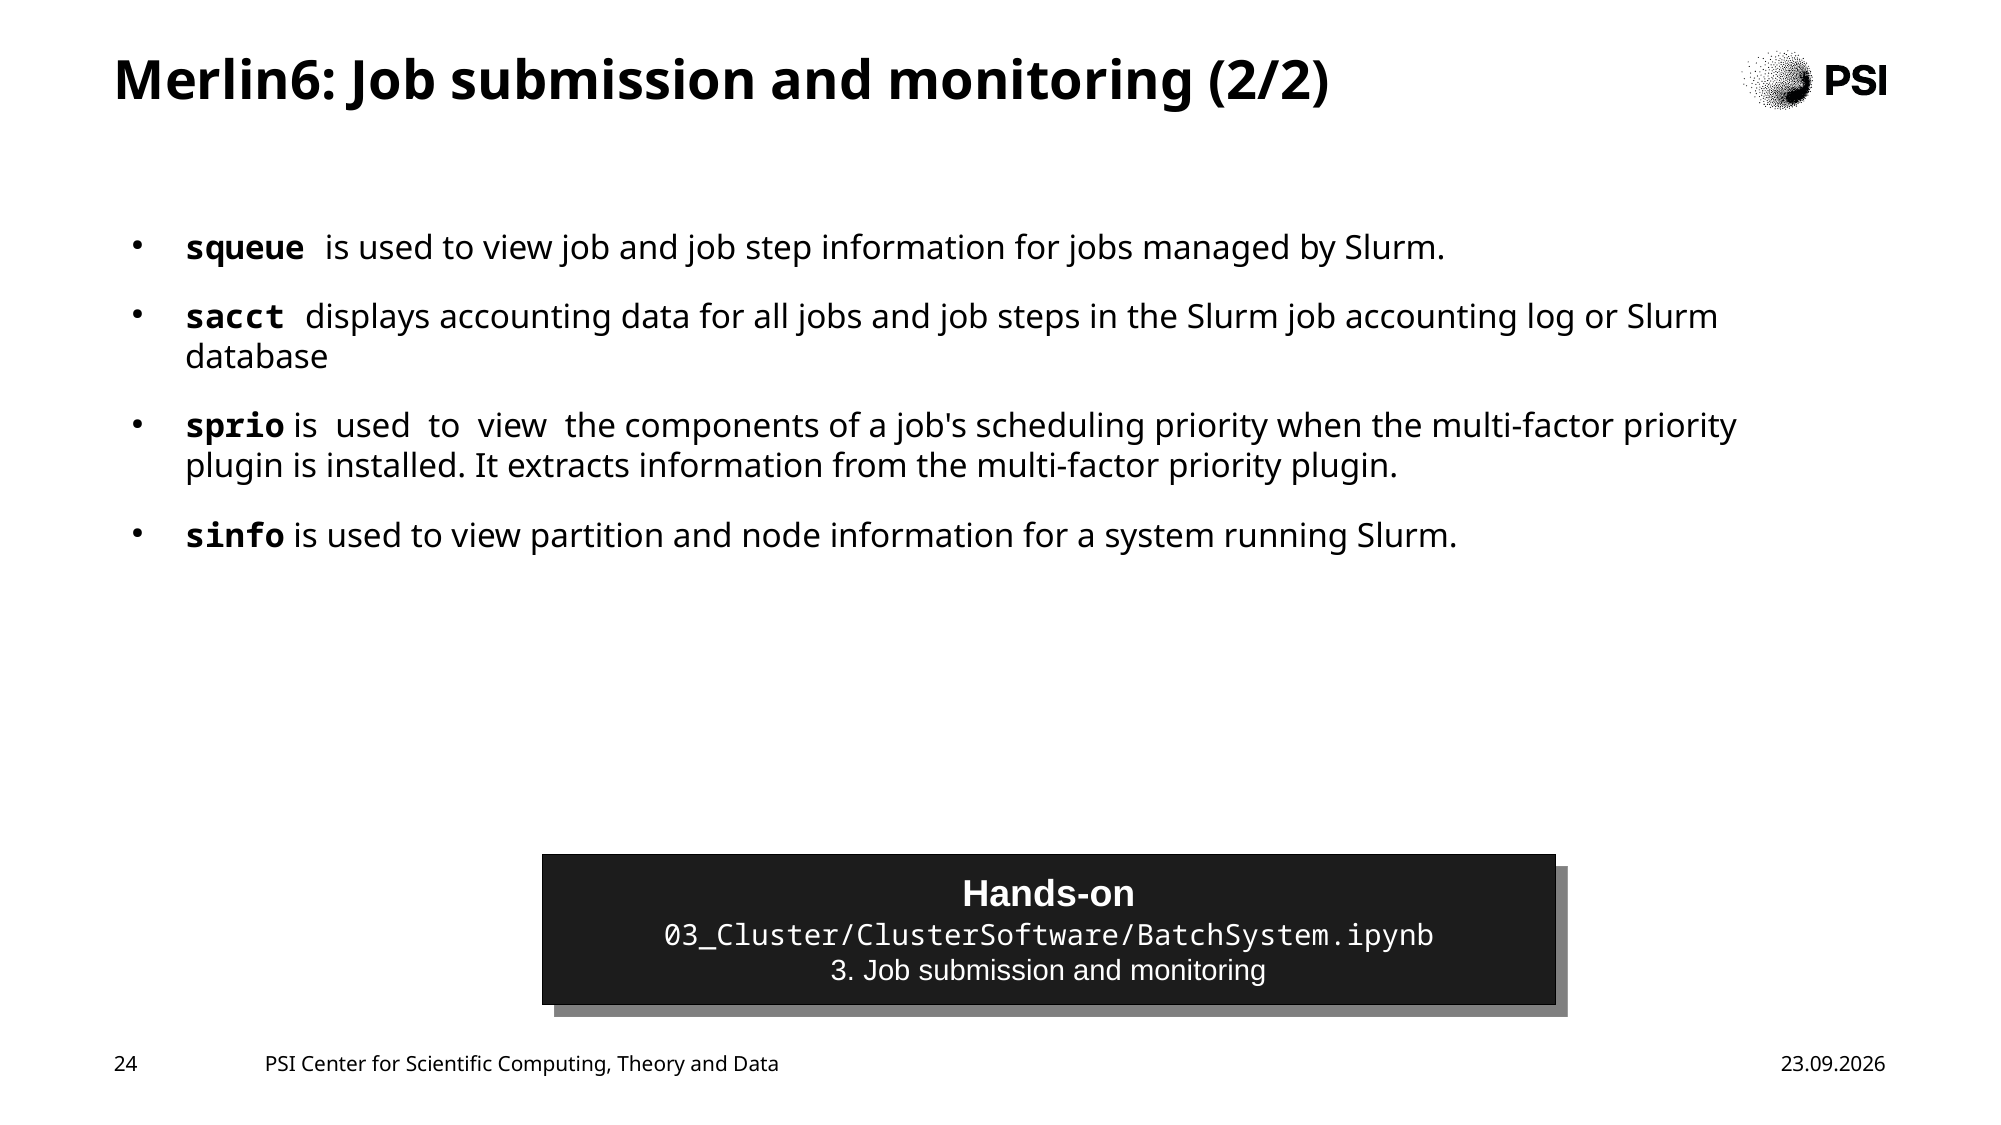

Merlin6: Job submission and monitoring (2/2)
# squeue is used to view job and job step information for jobs managed by Slurm.
sacct displays accounting data for all jobs and job steps in the Slurm job accounting log or Slurm database
sprio is used to view the components of a job's scheduling priority when the multi-factor priority plugin is installed. It extracts information from the multi-factor priority plugin.
sinfo is used to view partition and node information for a system running Slurm.
Hands-on
03_Cluster/ClusterSoftware/BatchSystem.ipynb
3. Job submission and monitoring
24
PSI Center for Scientific Computing, Theory and Data